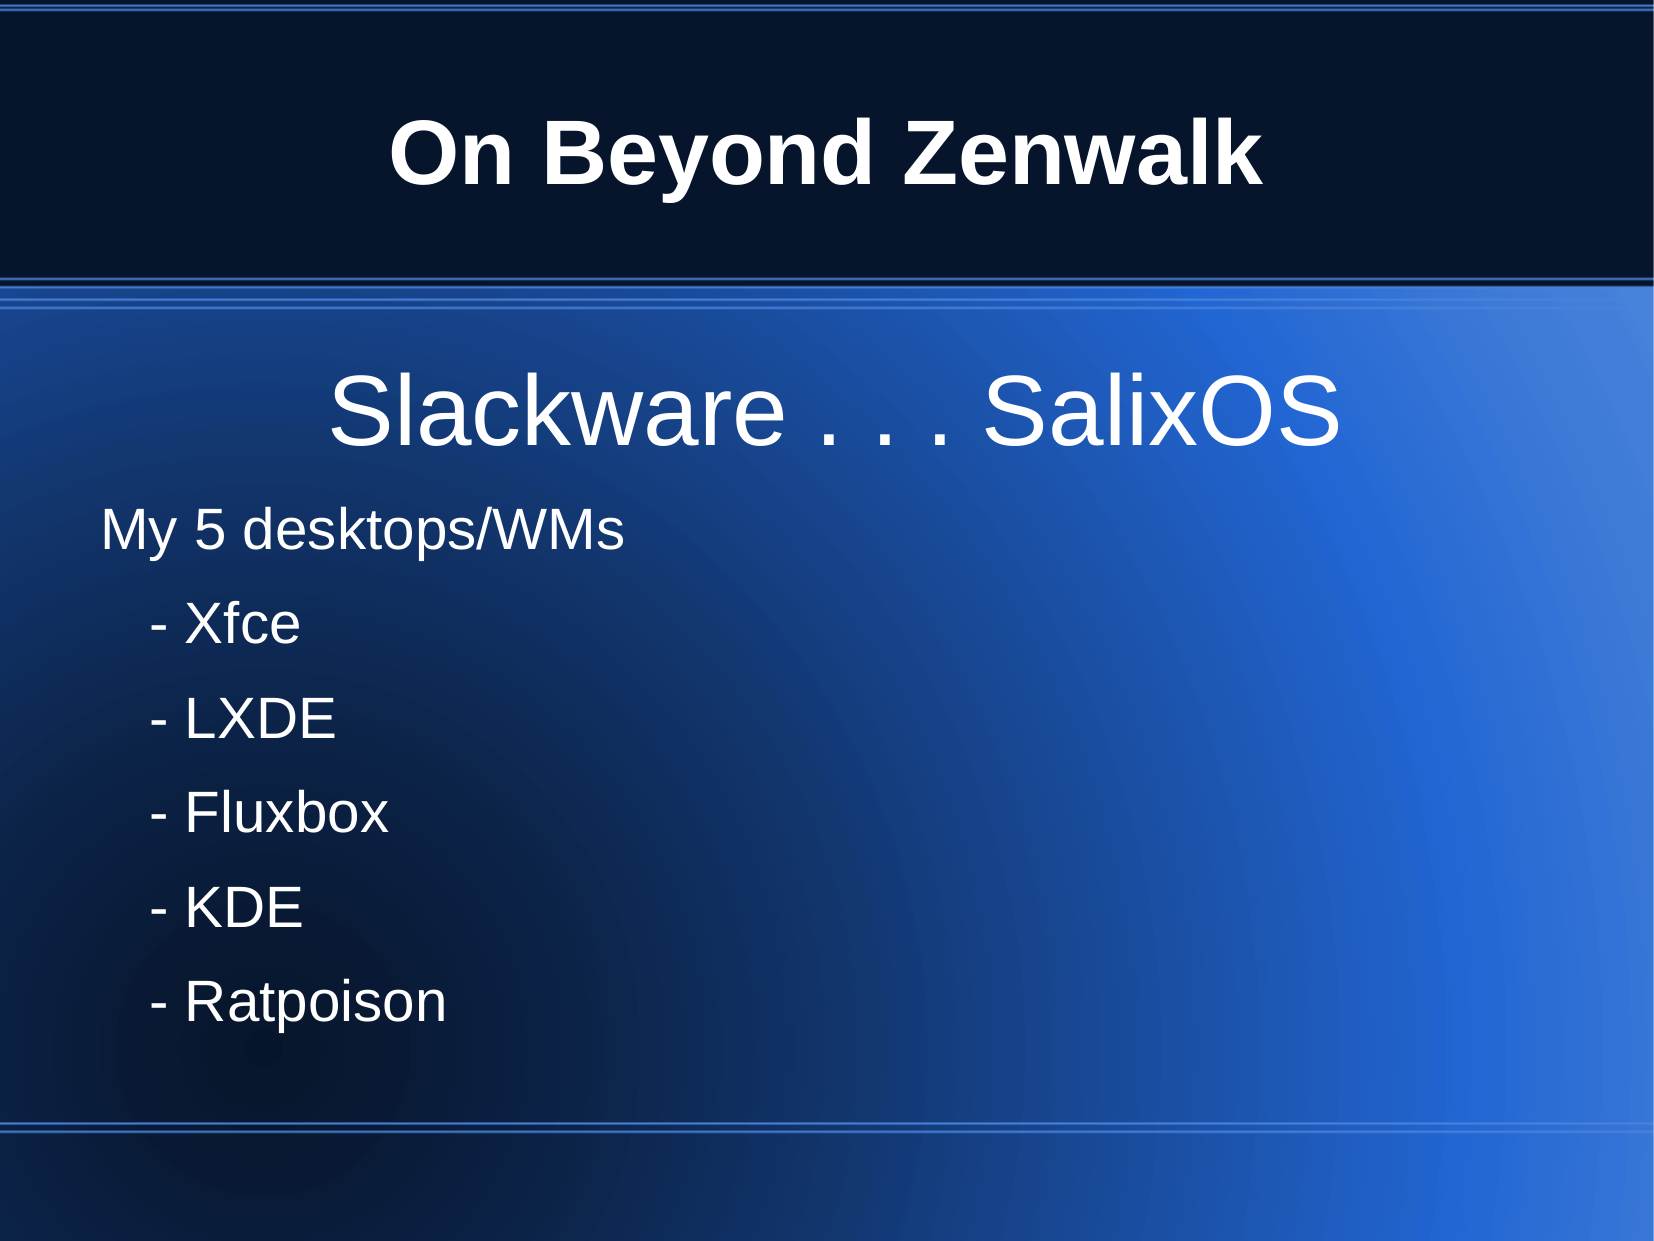

# On Beyond Zenwalk
Slackware . . . SalixOS
My 5 desktops/WMs
 - Xfce
 - LXDE
 - Fluxbox
 - KDE
 - Ratpoison